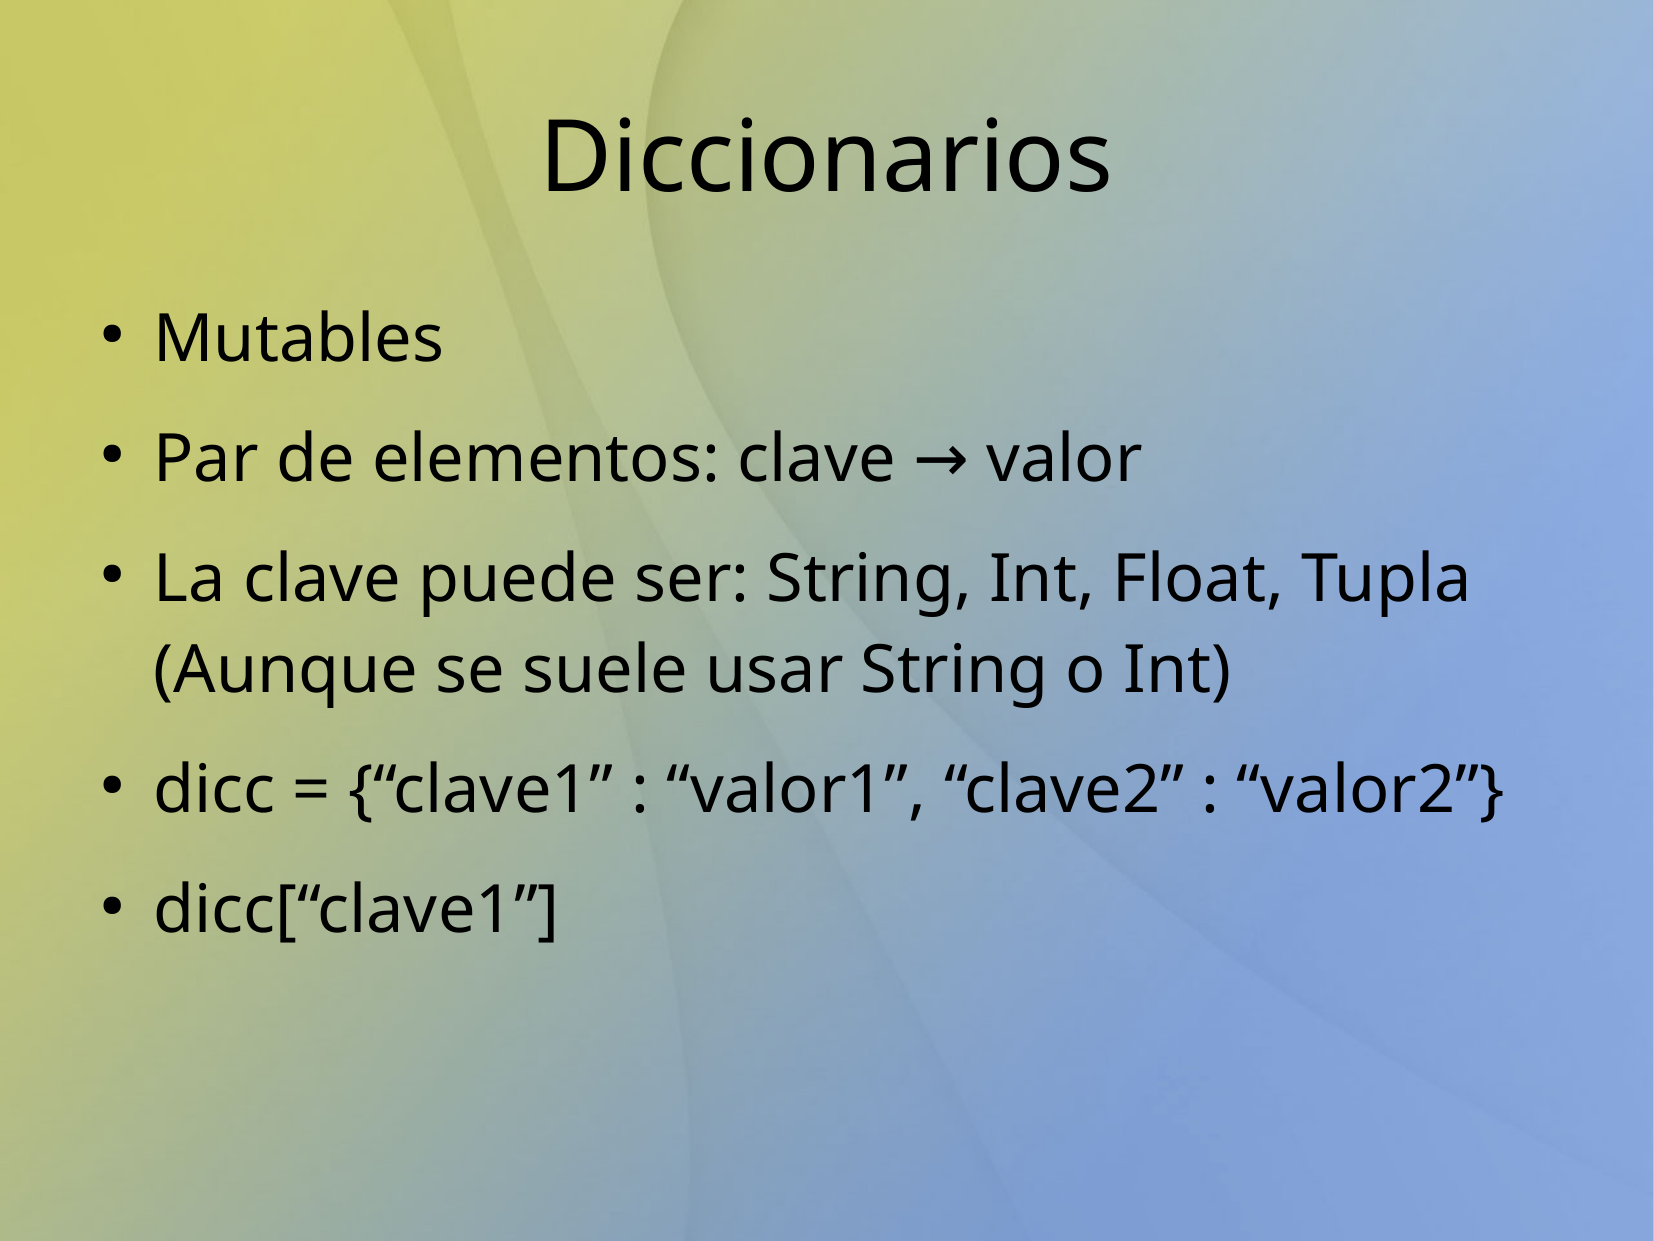

# Diccionarios
Mutables
Par de elementos: clave → valor
La clave puede ser: String, Int, Float, Tupla (Aunque se suele usar String o Int)
dicc = {“clave1” : “valor1”, “clave2” : “valor2”}
dicc[“clave1”]